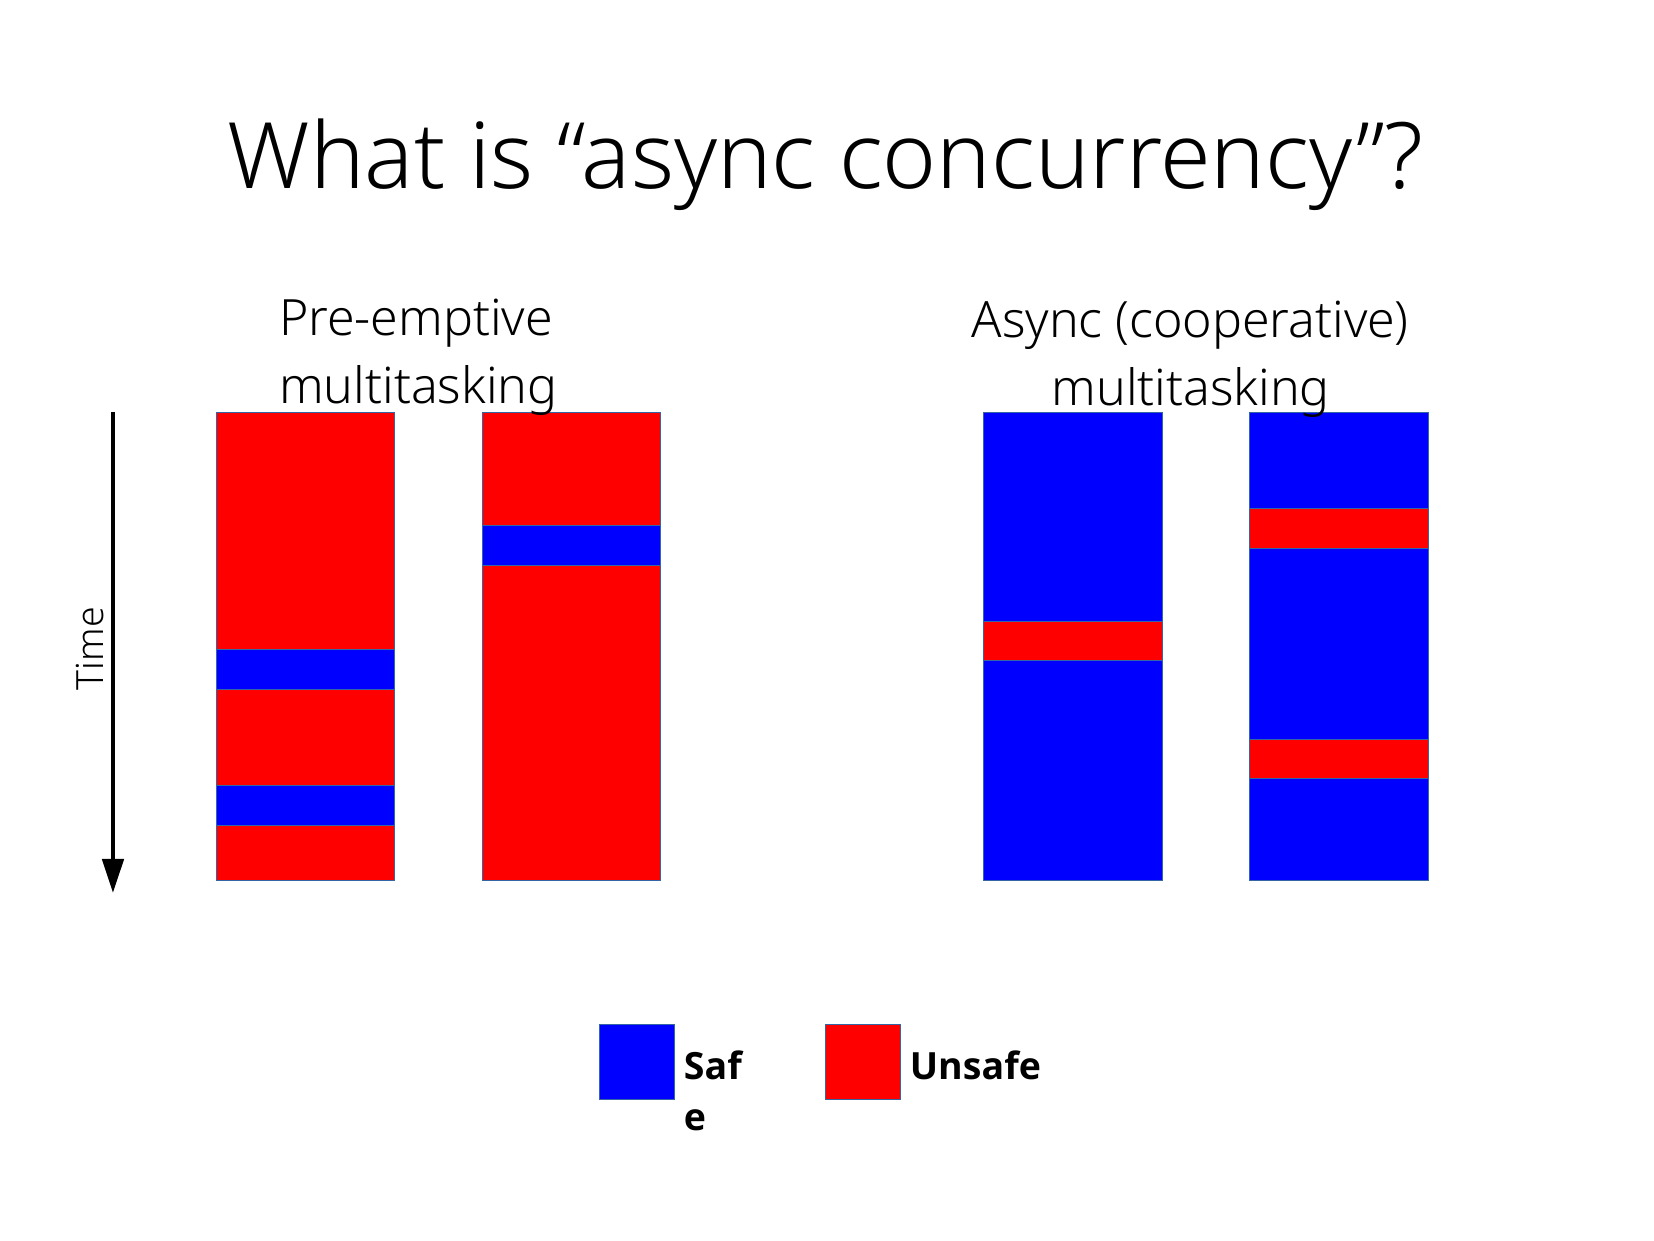

# What is “async concurrency”?
Pre-emptive
multitasking
Async (cooperative)
multitasking
Time
Safe
Unsafe
“The GIL is one honking great idea – let’s do more of those!”